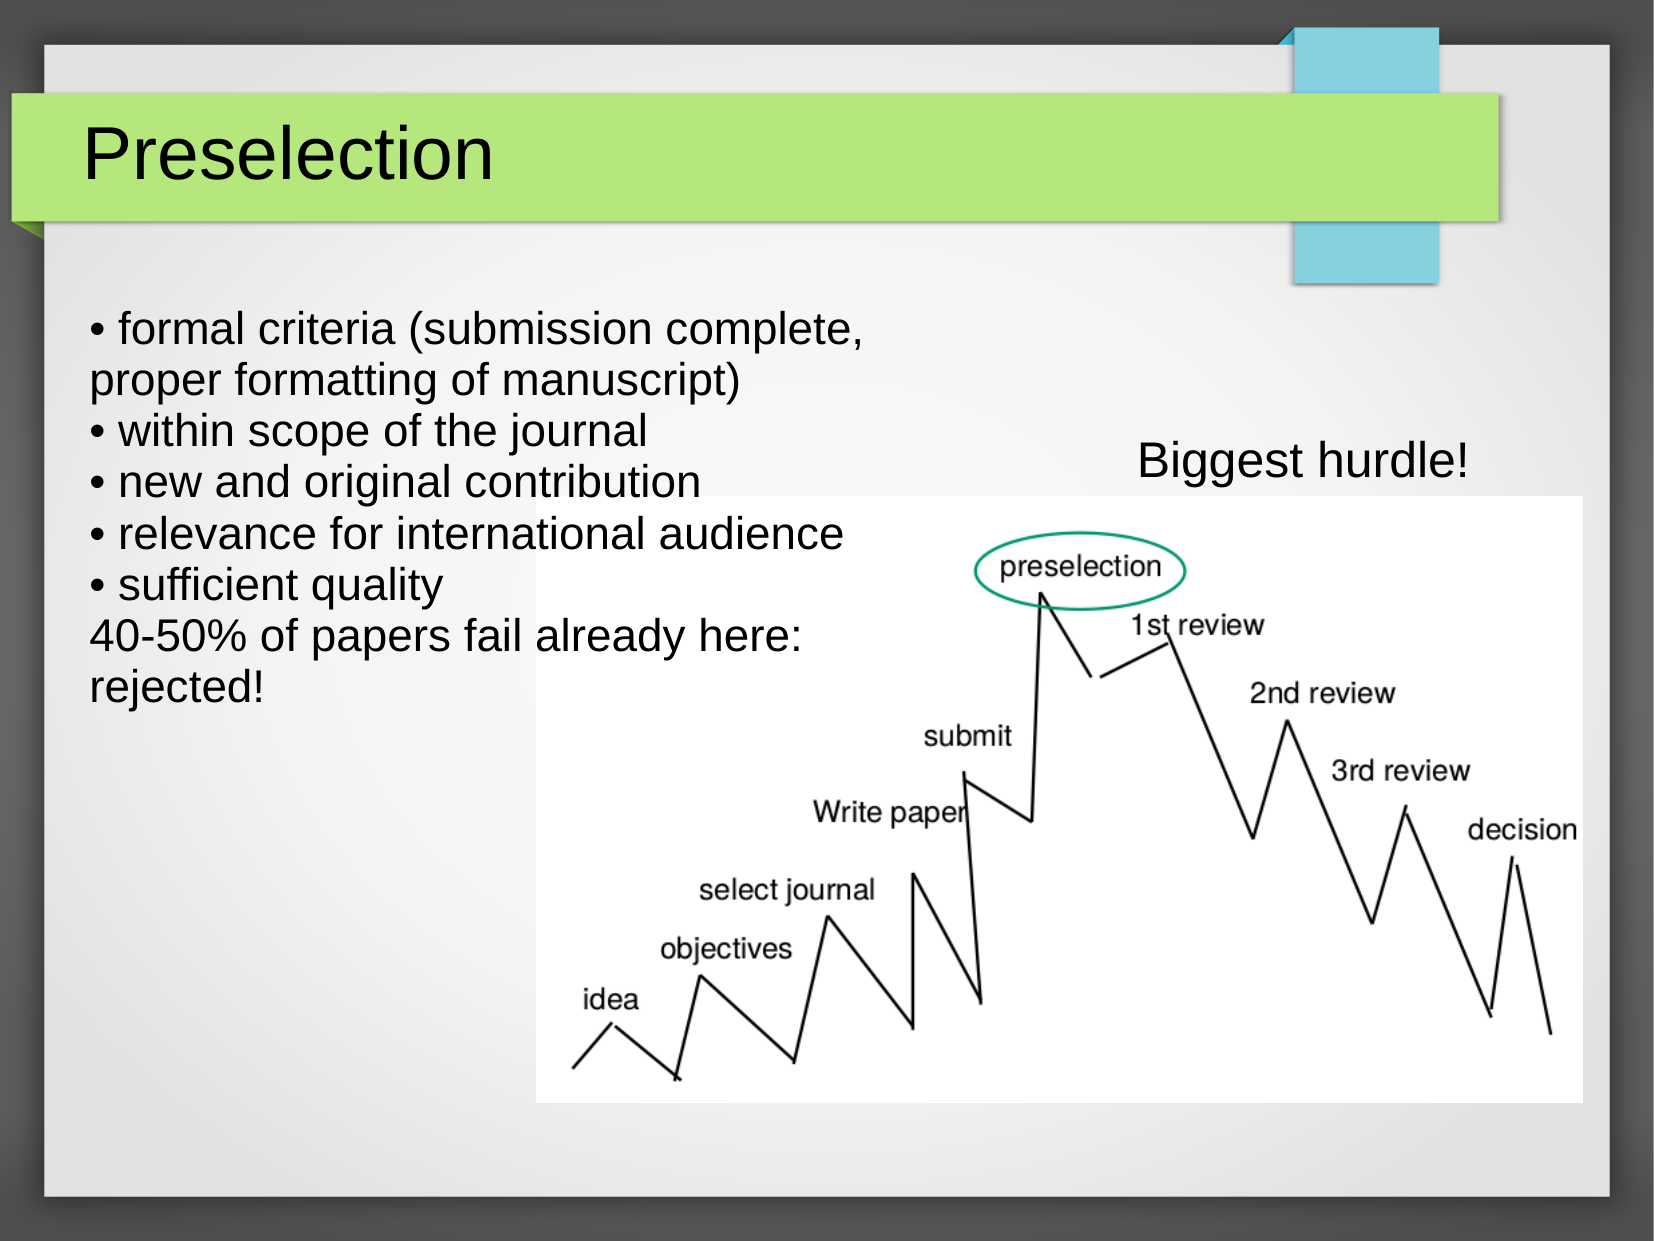

# Preselection
• formal criteria (submission complete, proper formatting of manuscript)
• within scope of the journal
• new and original contribution
• relevance for international audience
• sufficient quality
40-50% of papers fail already here: rejected!
Biggest hurdle!